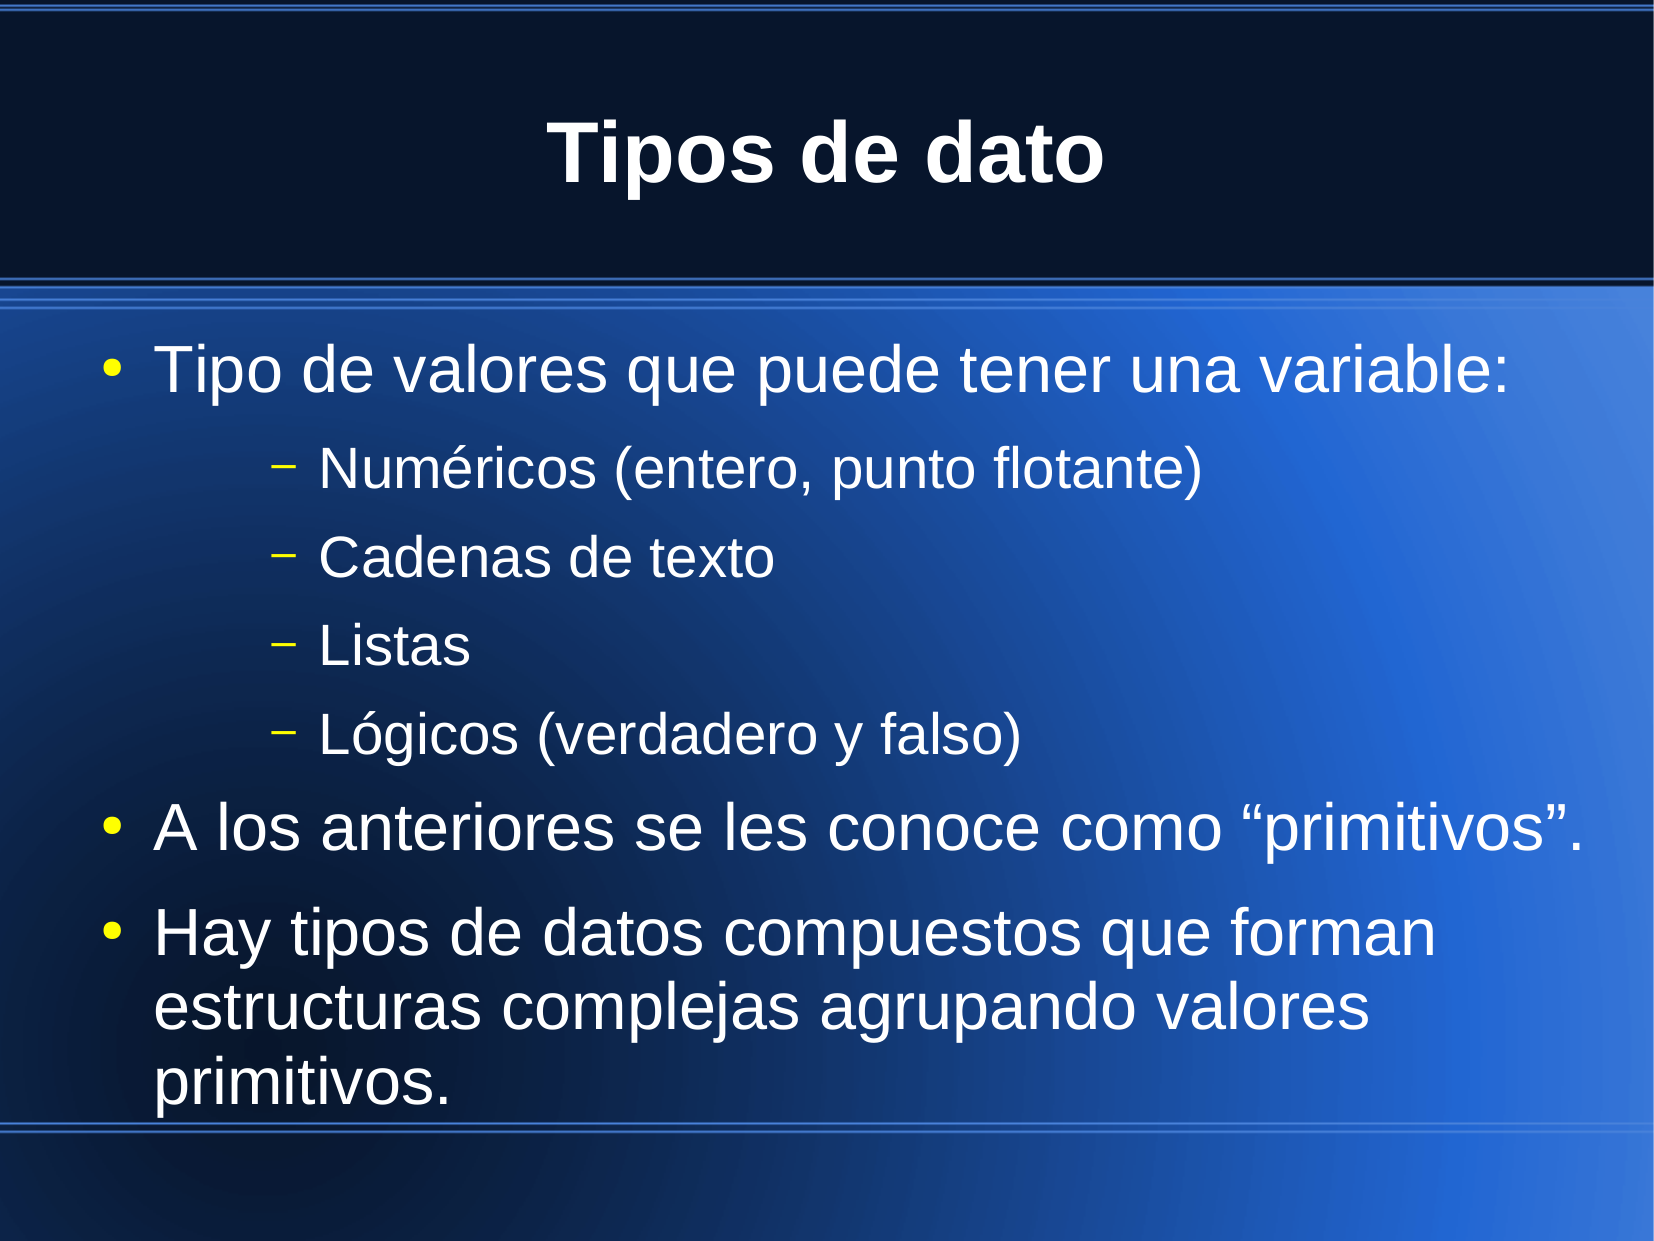

# Tipos de dato
Tipo de valores que puede tener una variable:
Numéricos (entero, punto flotante)
Cadenas de texto
Listas
Lógicos (verdadero y falso)
A los anteriores se les conoce como “primitivos”.
Hay tipos de datos compuestos que forman estructuras complejas agrupando valores primitivos.